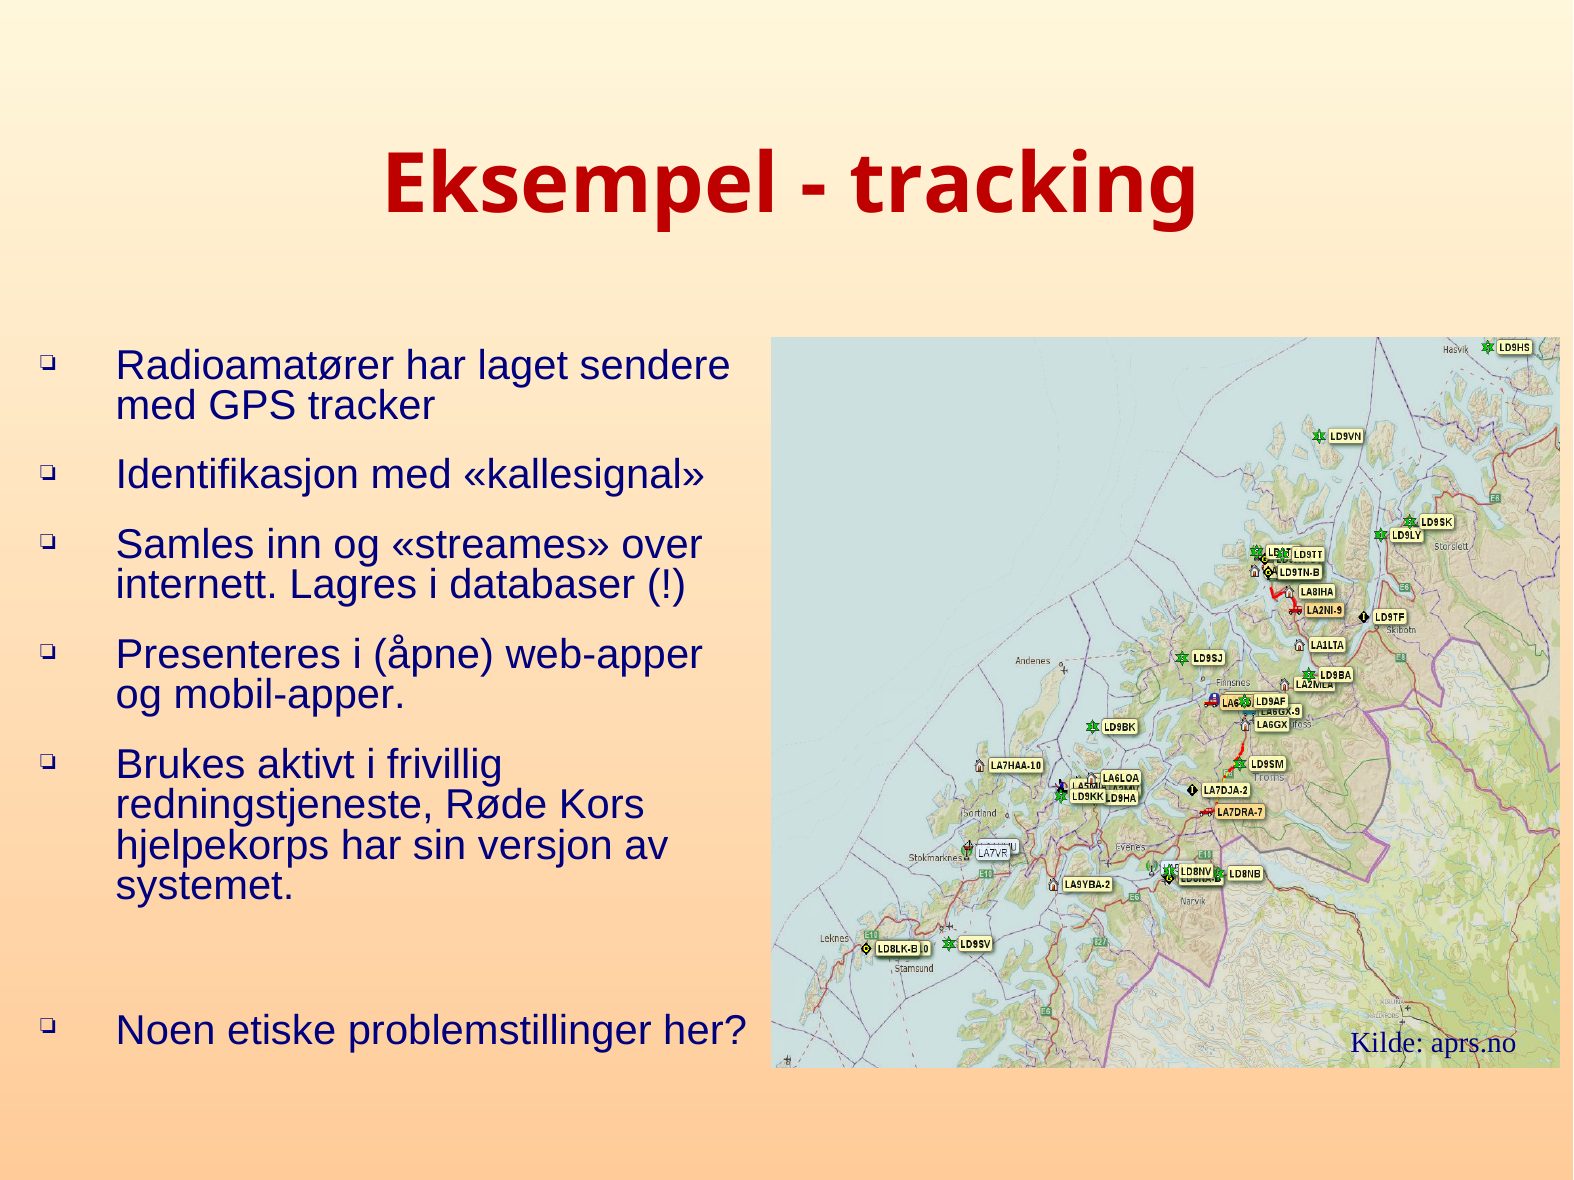

# Eksempel - tracking
Radioamatører har laget sendere med GPS tracker
Identifikasjon med «kallesignal»
Samles inn og «streames» over internett. Lagres i databaser (!)
Presenteres i (åpne) web-apper og mobil-apper.
Brukes aktivt i frivillig redningstjeneste, Røde Kors hjelpekorps har sin versjon av systemet.
Noen etiske problemstillinger her?
Kilde: aprs.no